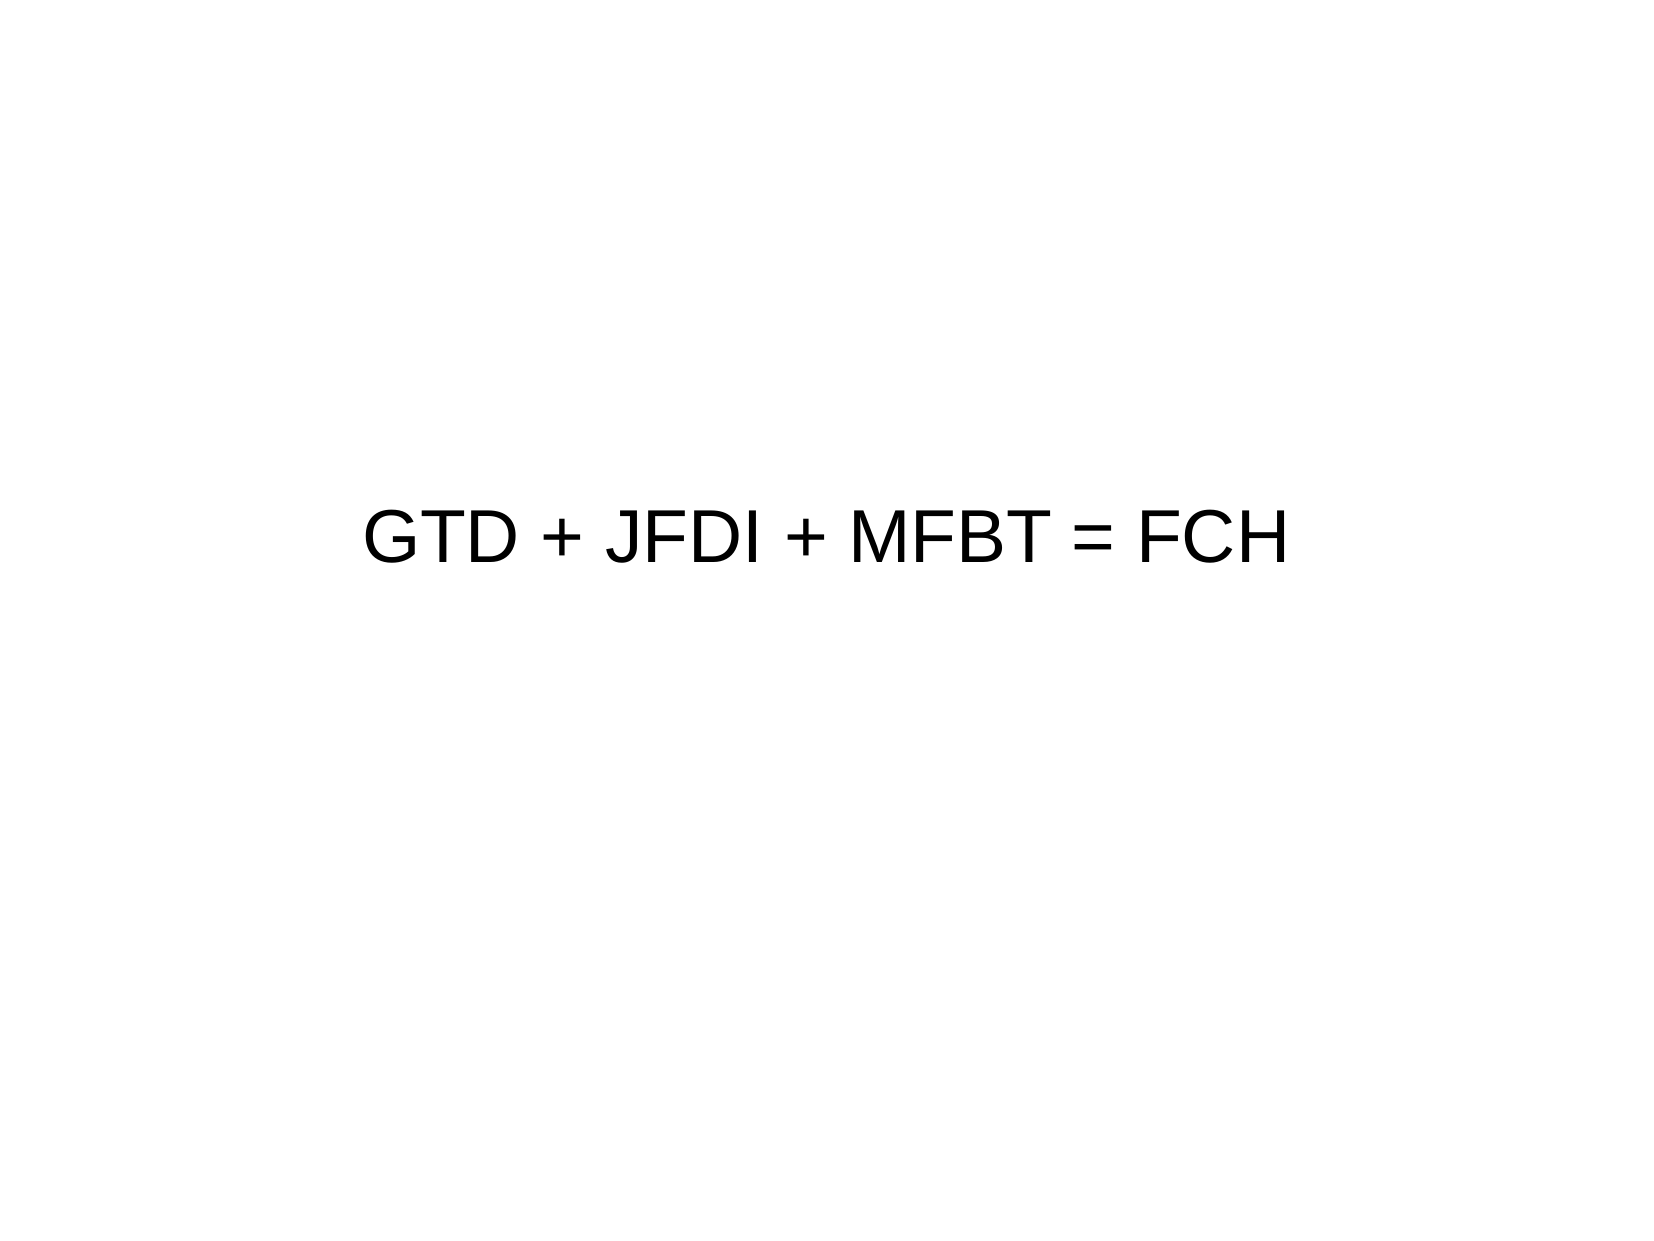

# GTD + JFDI + MFBT = FCH